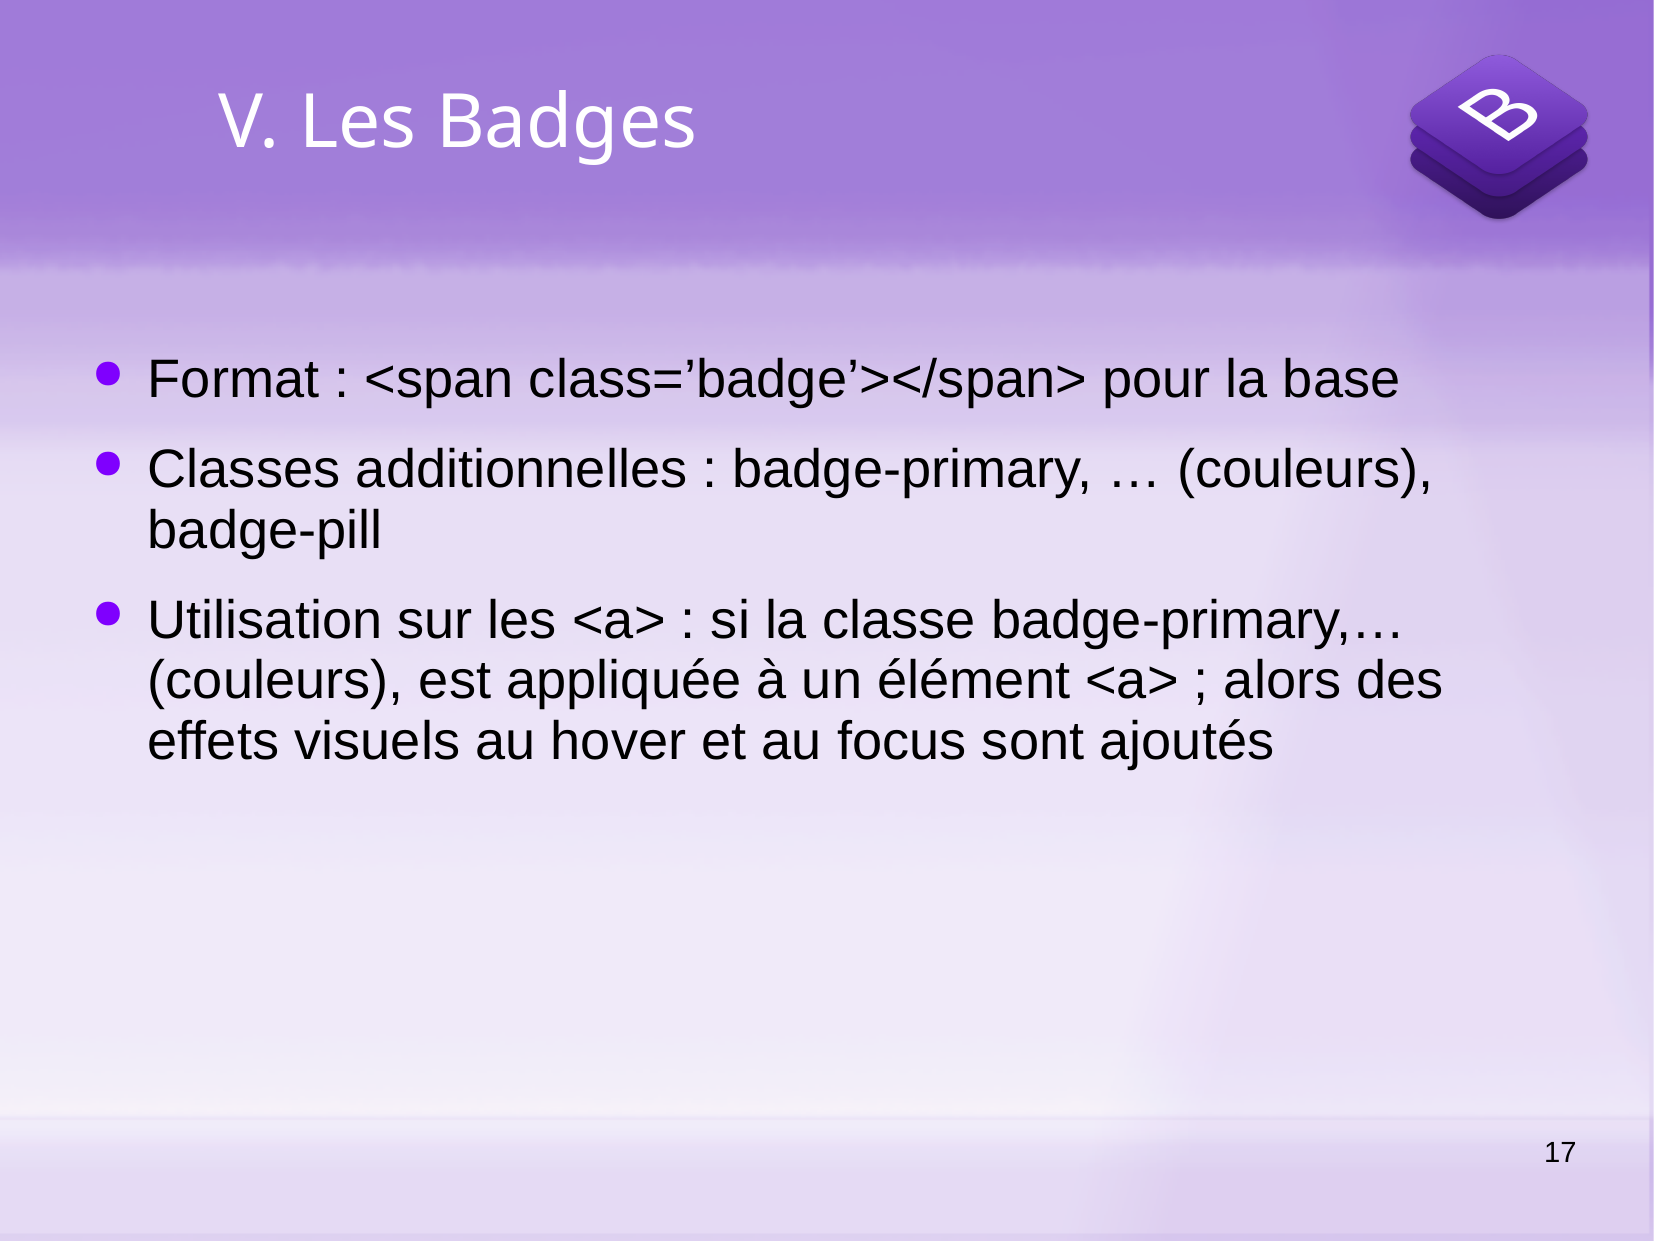

# V. Les Badges
Format : <span class=’badge’></span> pour la base
Classes additionnelles : badge-primary, … (couleurs), badge-pill
Utilisation sur les <a> : si la classe badge-primary,… (couleurs), est appliquée à un élément <a> ; alors des effets visuels au hover et au focus sont ajoutés
17